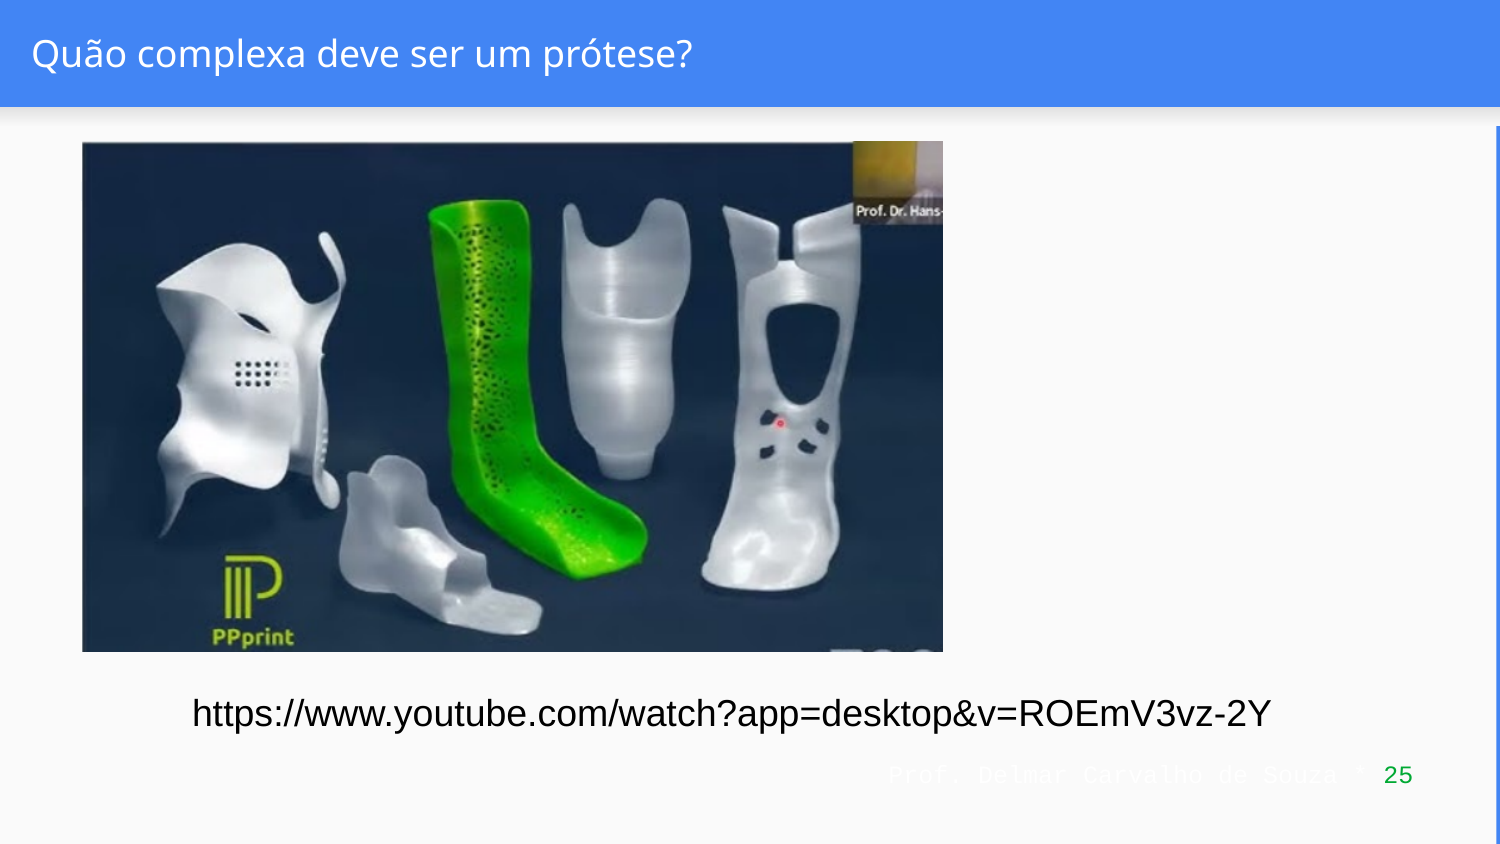

# Quão complexa deve ser um prótese?
Próteses hackaday.io
https://www.youtube.com/watch?app=desktop&v=ROEmV3vz-2Y